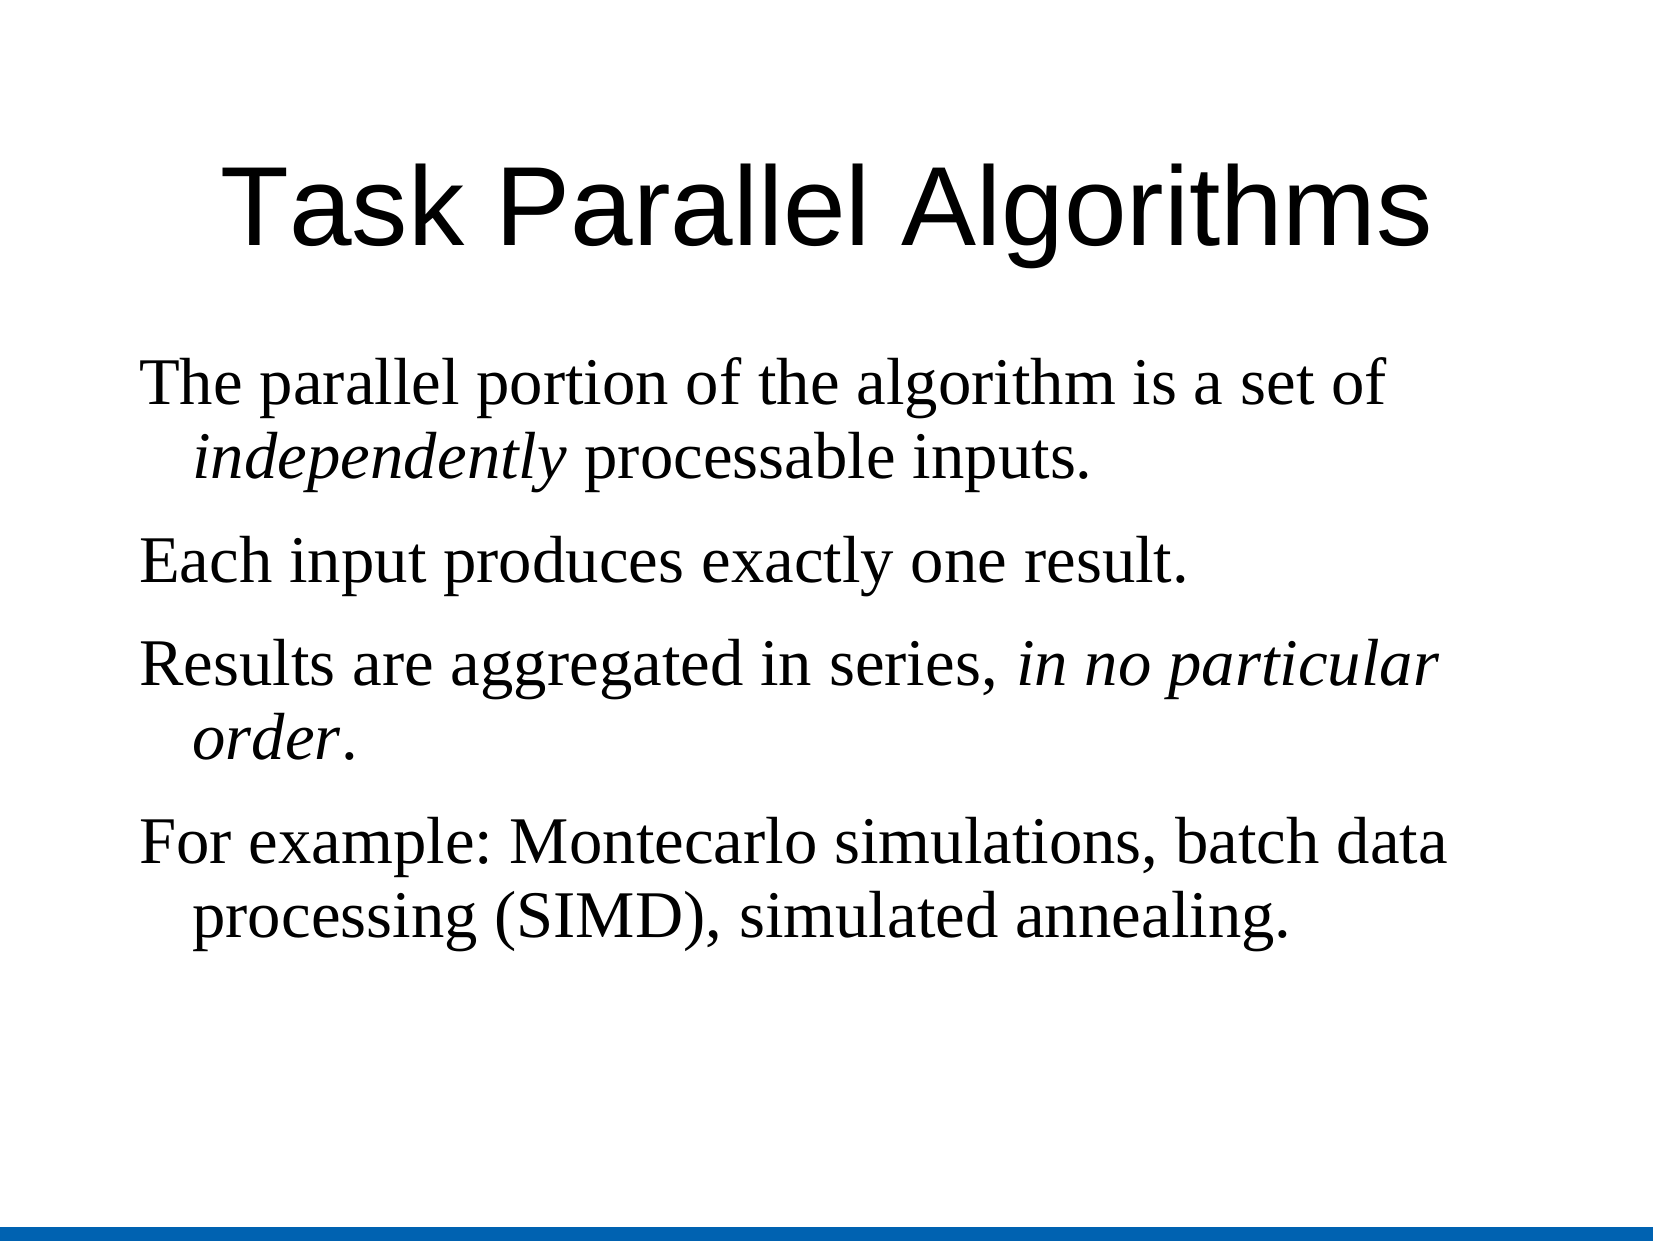

# Task Parallel Algorithms
The parallel portion of the algorithm is a set of independently processable inputs.
Each input produces exactly one result.
Results are aggregated in series, in no particular order.
For example: Montecarlo simulations, batch data processing (SIMD), simulated annealing.